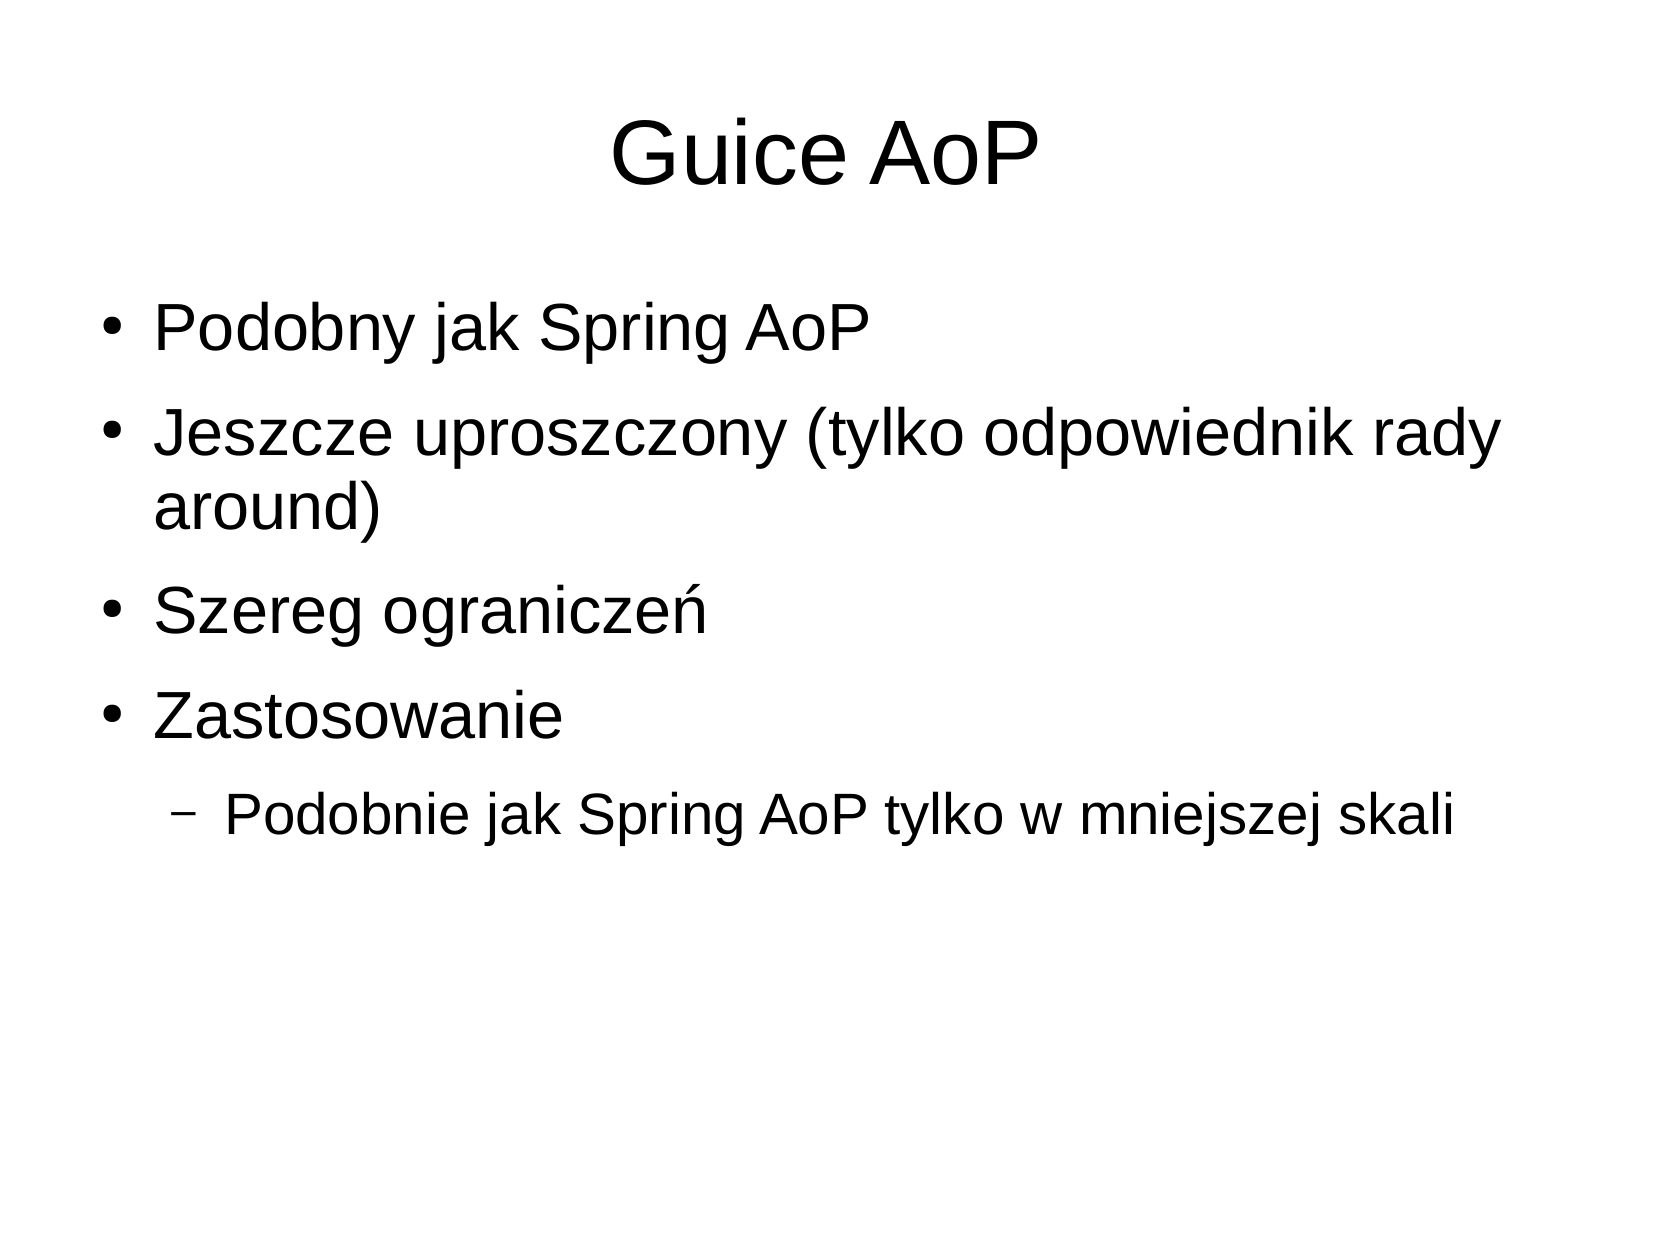

# Guice AoP
Podobny jak Spring AoP
Jeszcze uproszczony (tylko odpowiednik rady around)
Szereg ograniczeń
Zastosowanie
Podobnie jak Spring AoP tylko w mniejszej skali